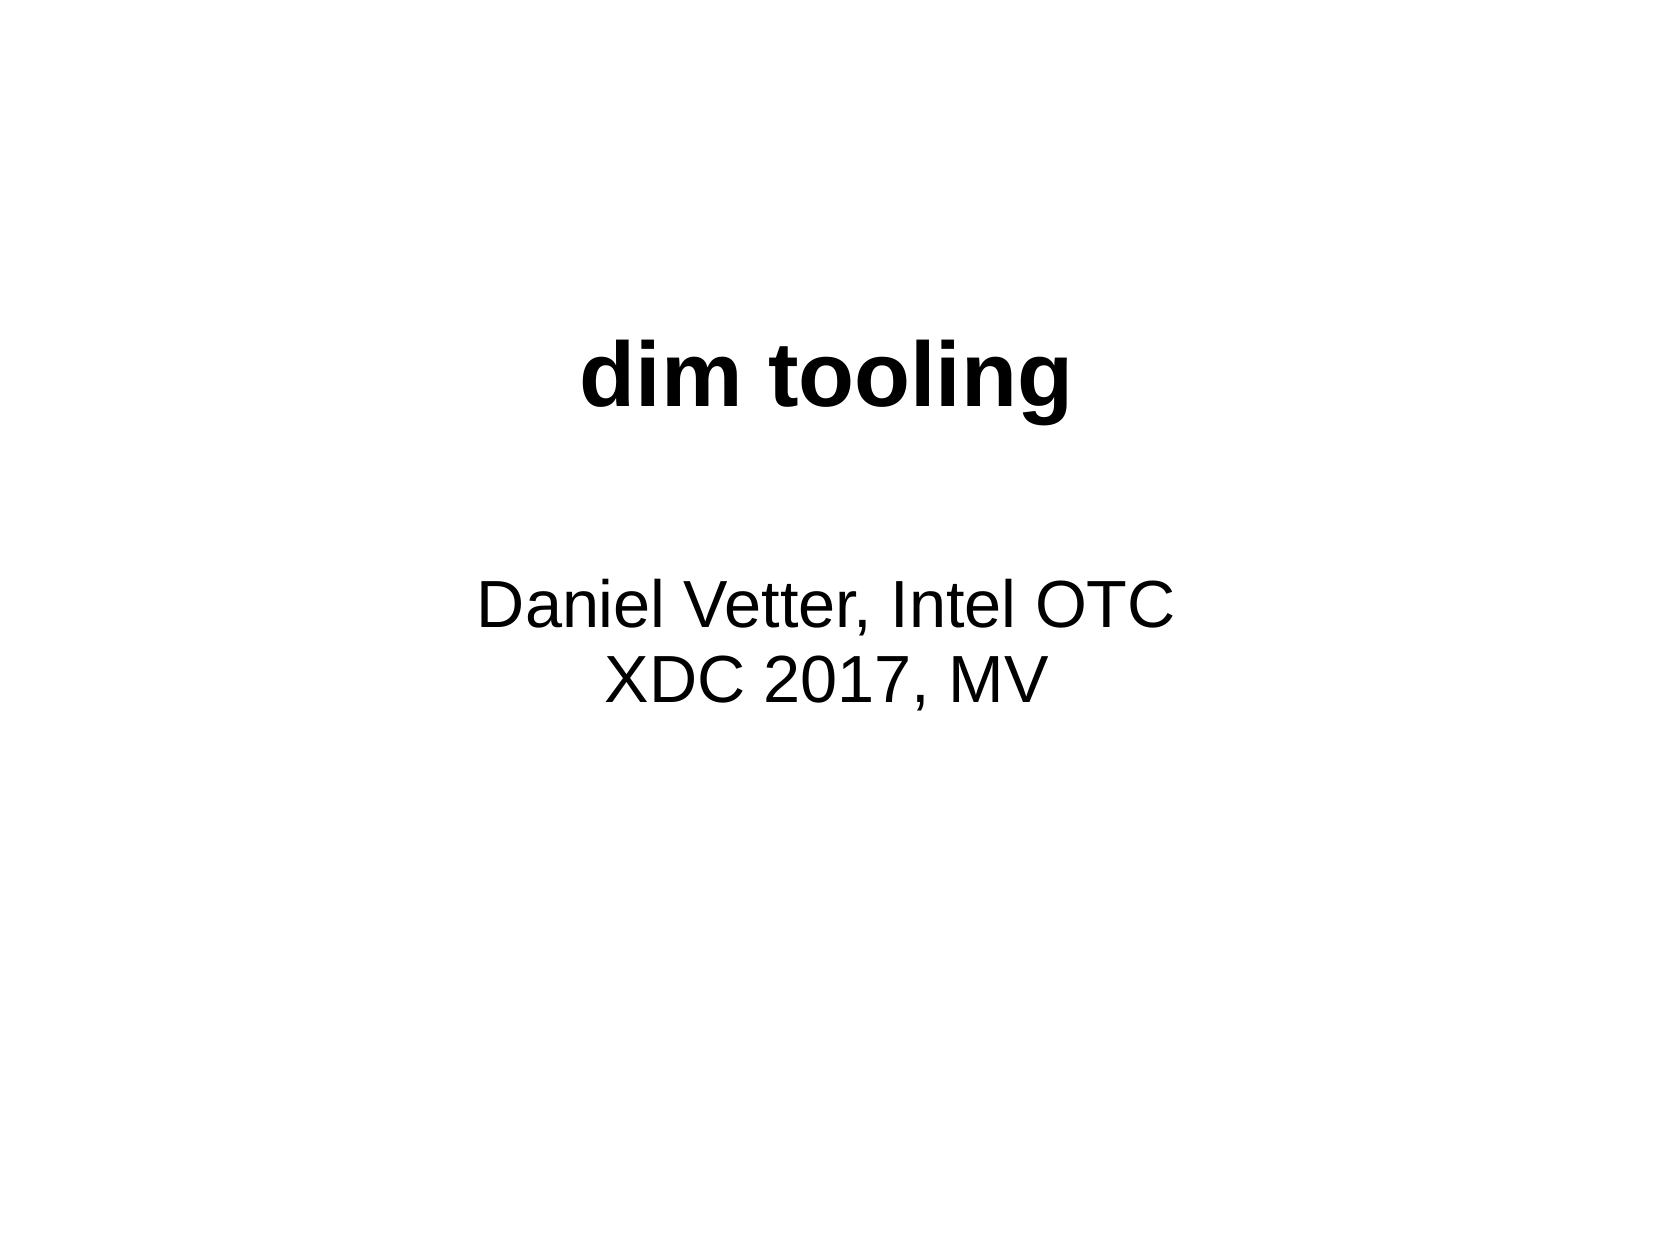

# dim tooling
Daniel Vetter, Intel OTC
XDC 2017, MV